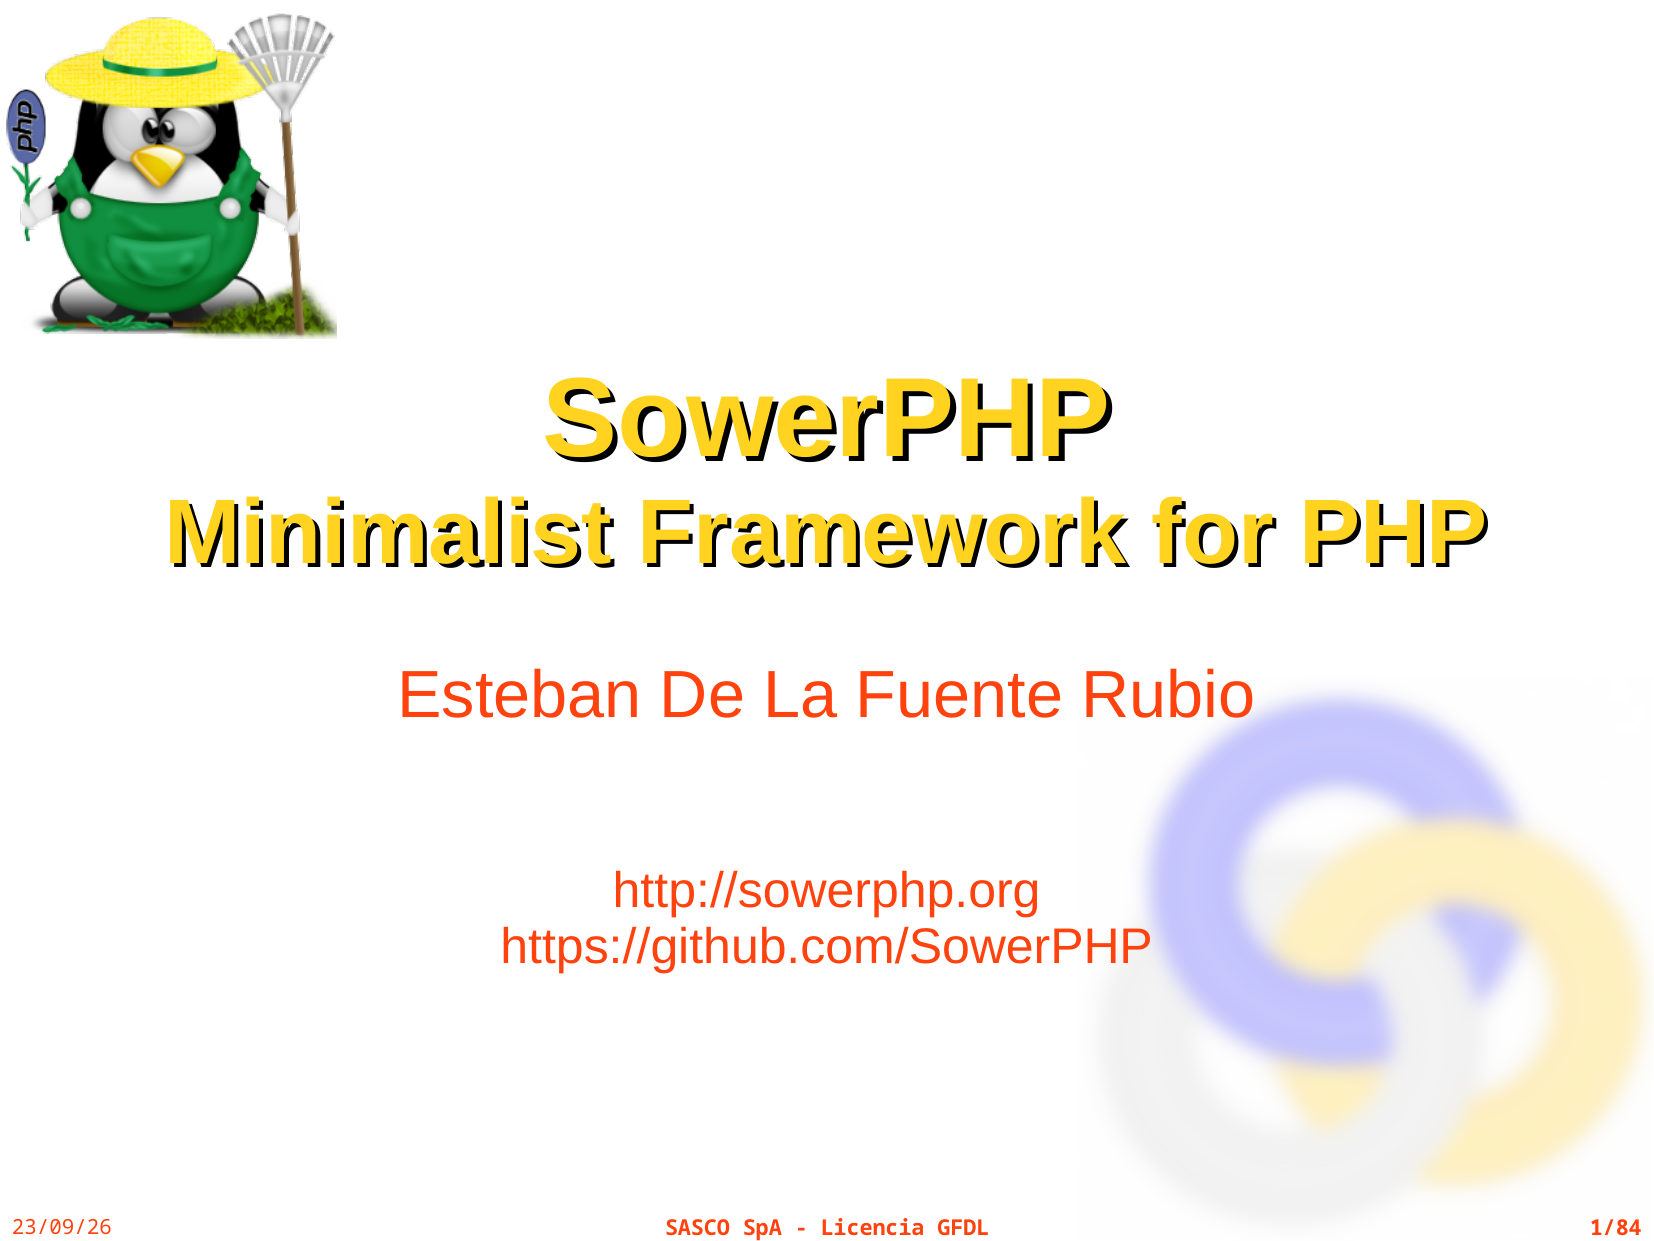

# SowerPHP
Minimalist Framework for PHP
Esteban De La Fuente Rubio
http://sowerphp.org
https://github.com/SowerPHP
SASCO SpA - Licencia GFDL
1